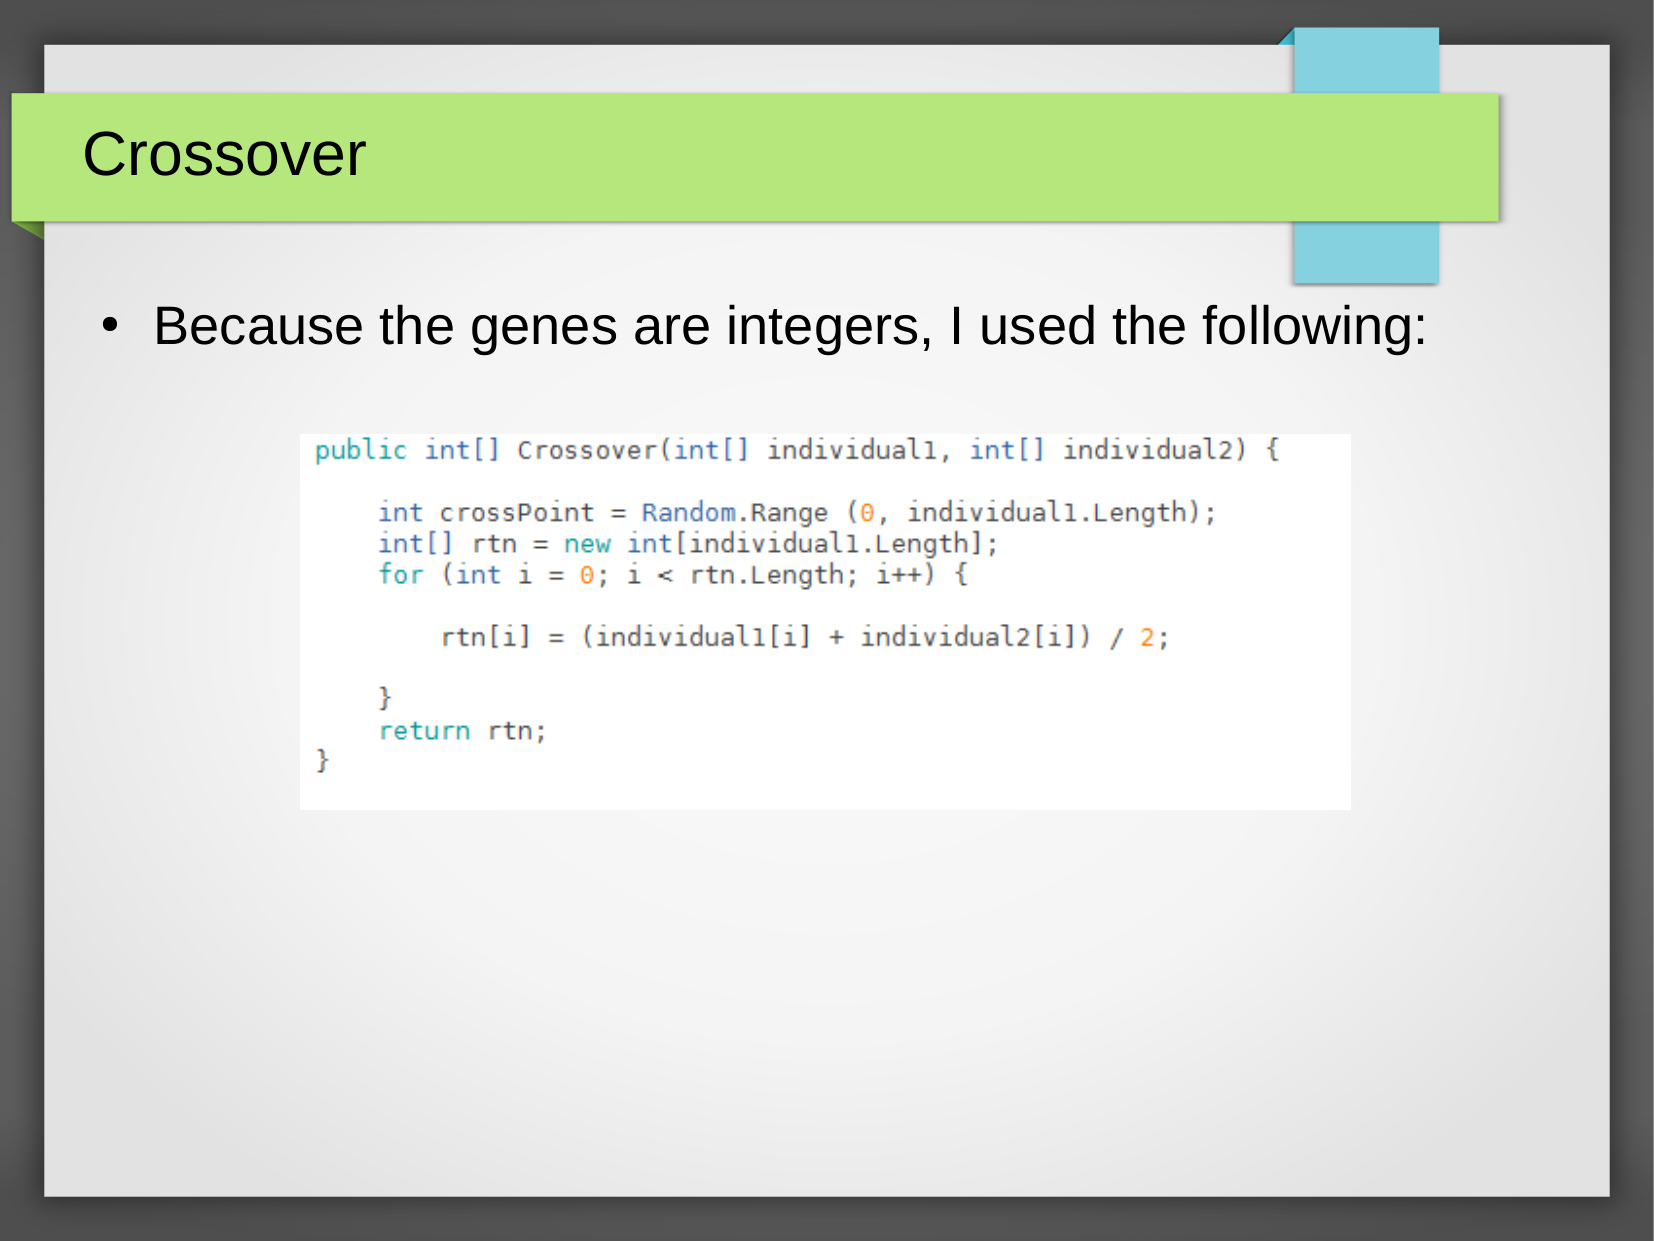

# Crossover
Because the genes are integers, I used the following: